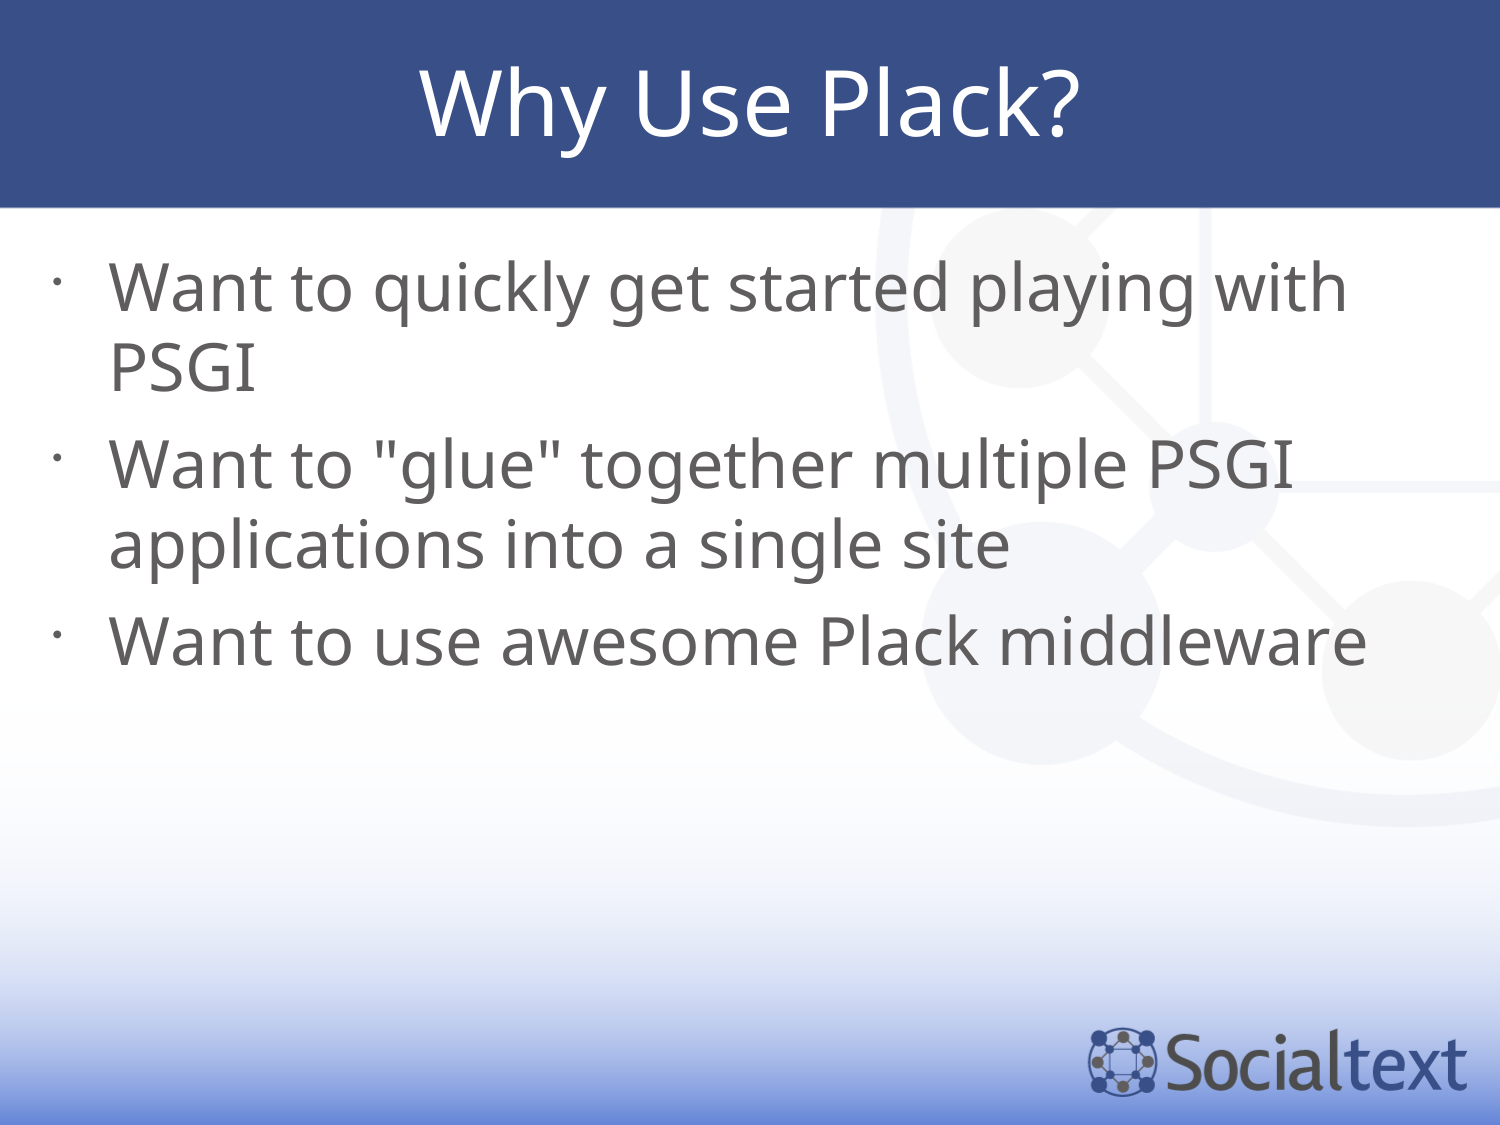

# Why Use Plack?
Want to quickly get started playing with PSGI
Want to "glue" together multiple PSGI applications into a single site
Want to use awesome Plack middleware